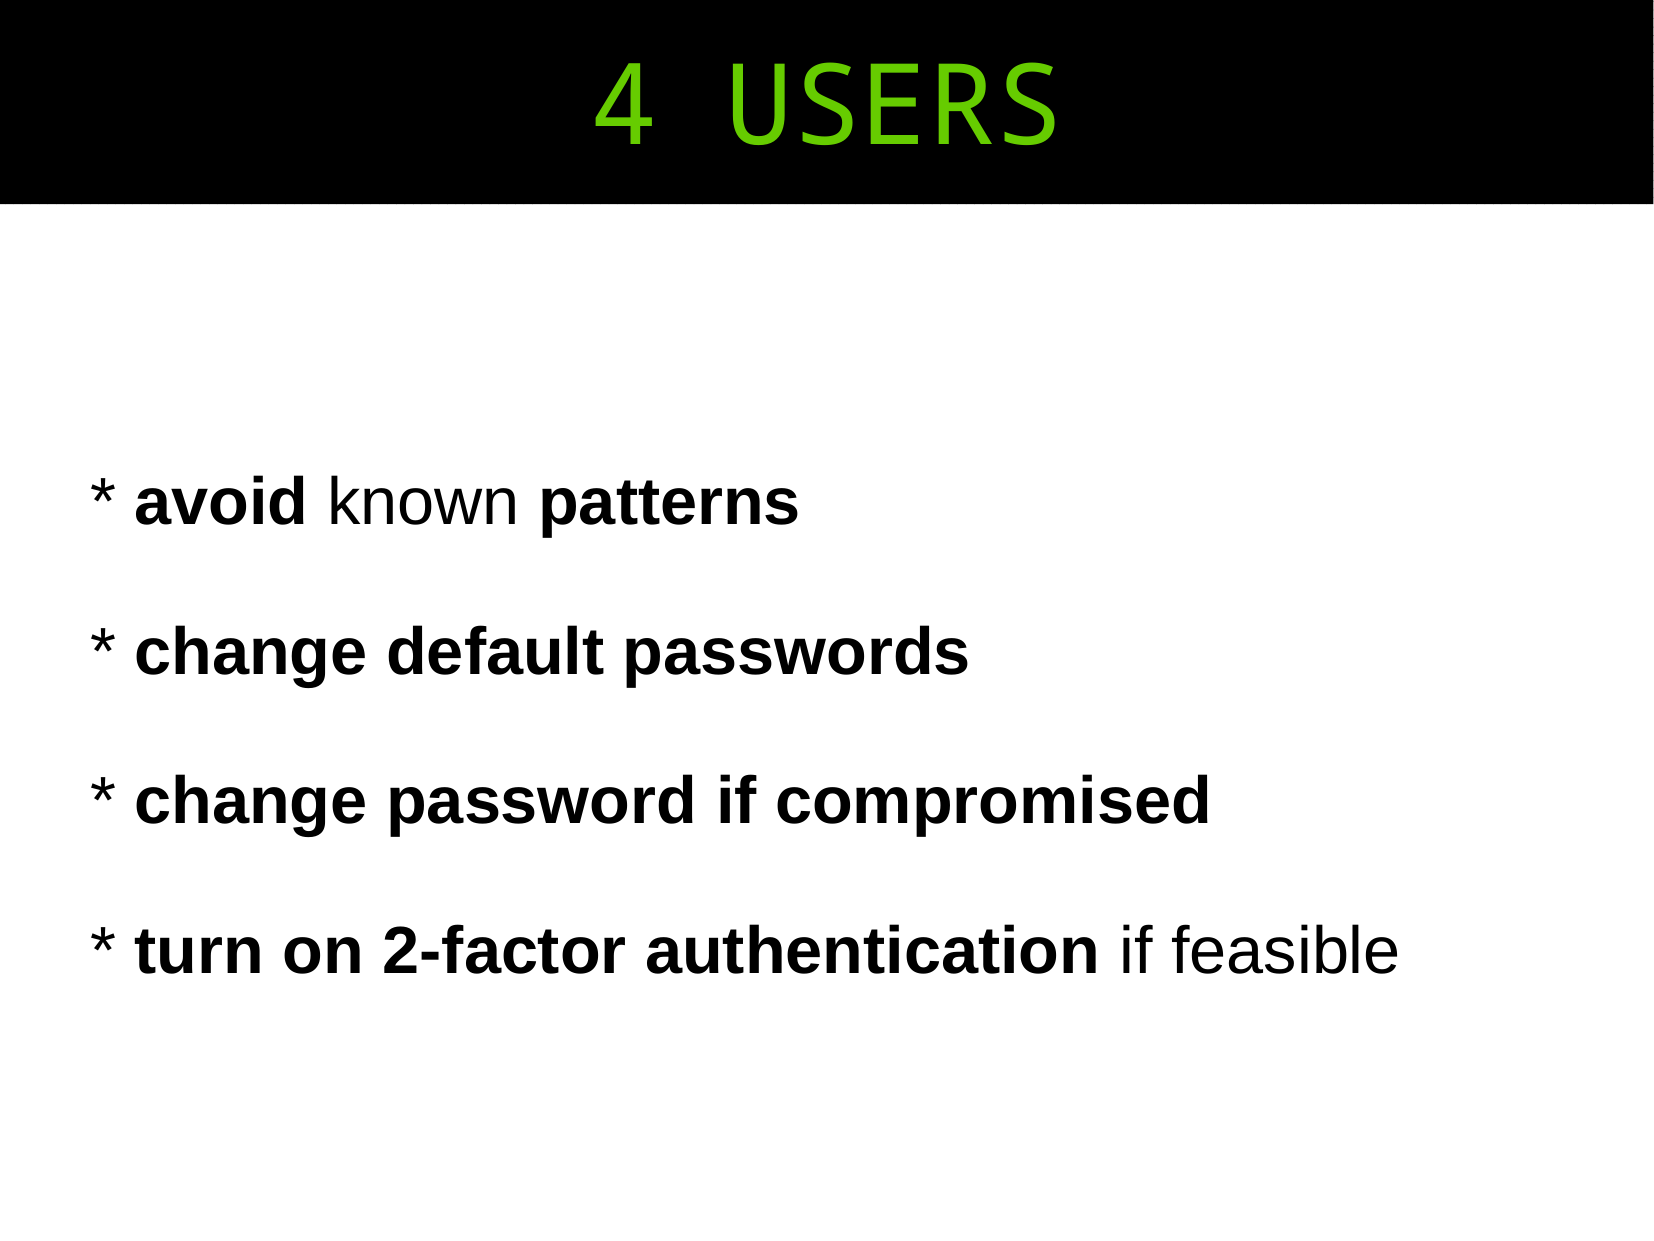

# 4 USERS
* avoid known patterns
* change default passwords
* change password if compromised
* turn on 2-factor authentication if feasible